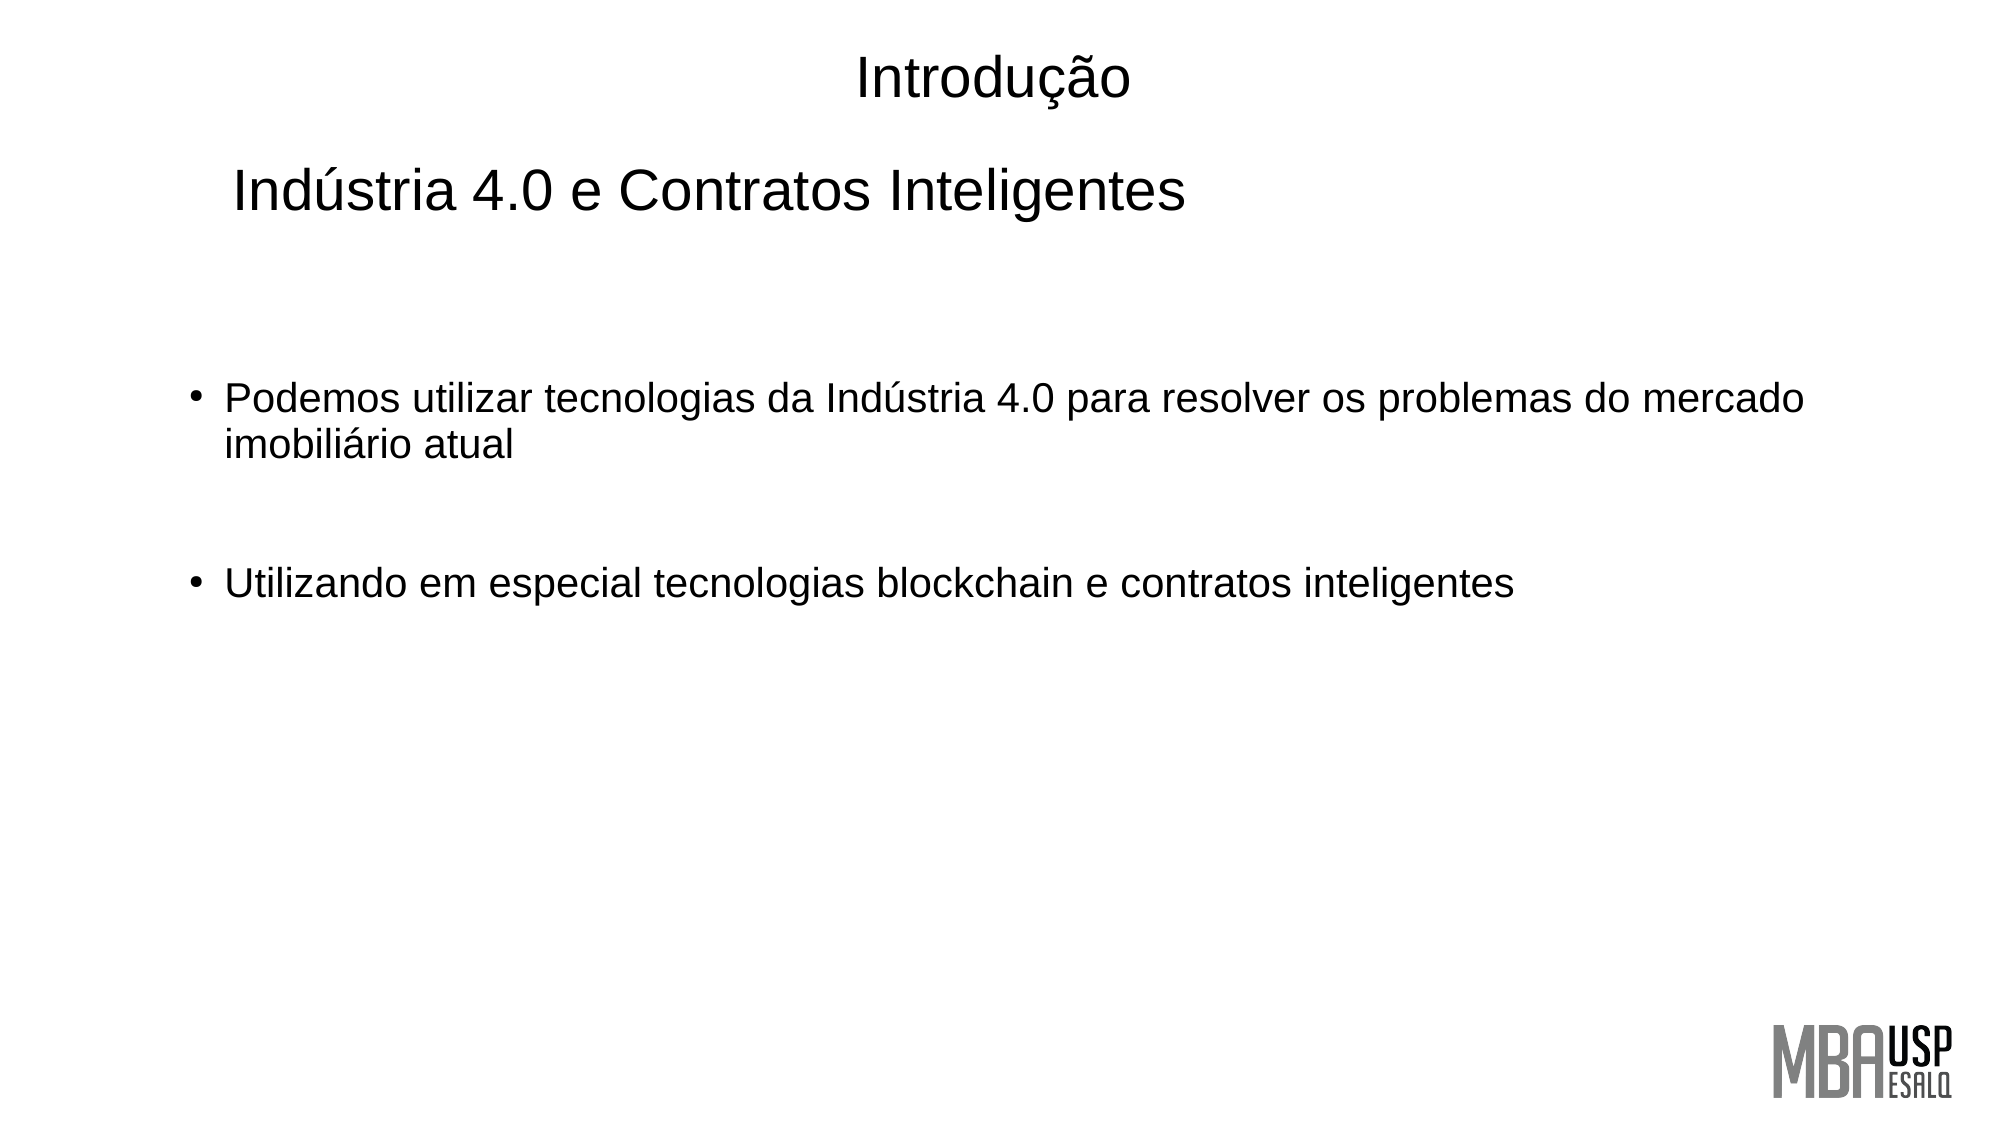

Introdução
	Indústria 4.0 e Contratos Inteligentes
Podemos utilizar tecnologias da Indústria 4.0 para resolver os problemas do mercado imobiliário atual
Utilizando em especial tecnologias blockchain e contratos inteligentes